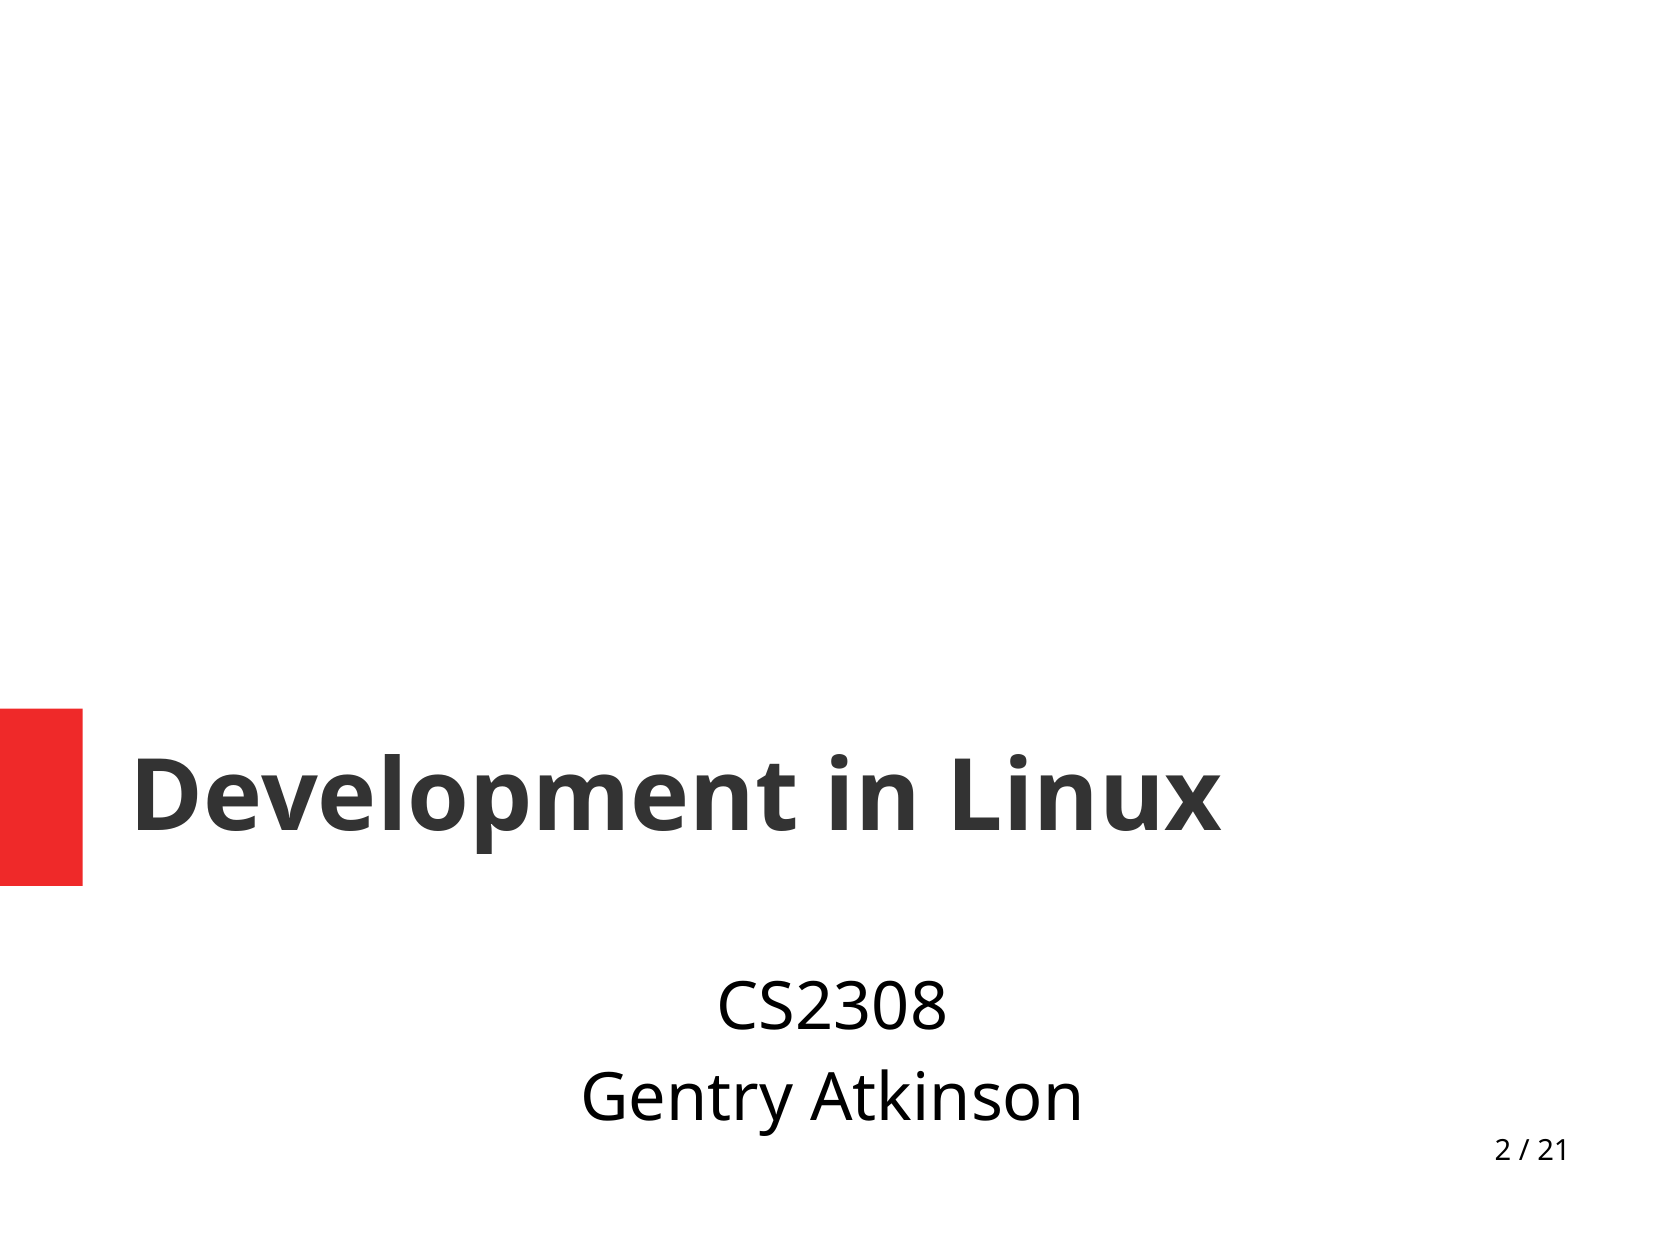

# Development in Linux
CS2308
Gentry Atkinson
2